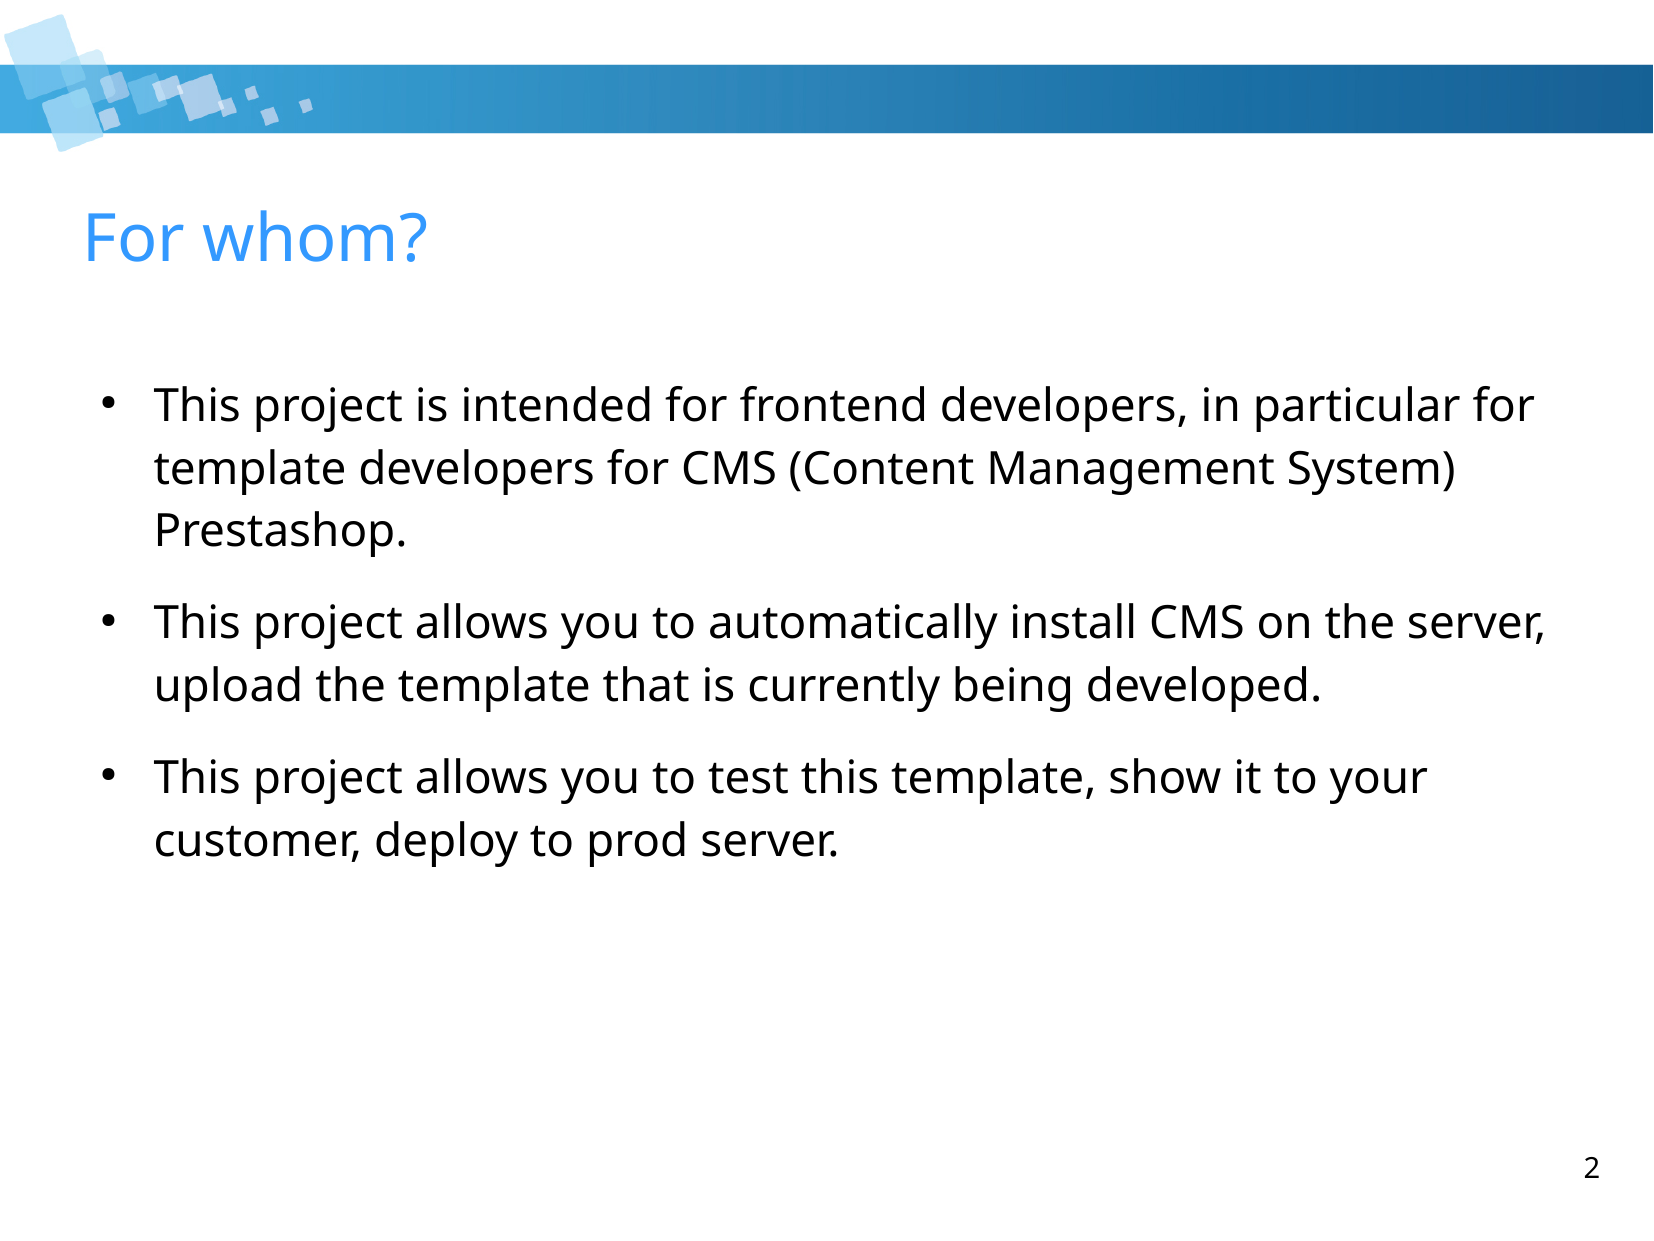

# For whom?
This project is intended for frontend developers, in particular for template developers for CMS (Content Management System) Prestashop.
This project allows you to automatically install СMS on the server, upload the template that is currently being developed.
This project allows you to test this template, show it to your customer, deploy to prod server.
2